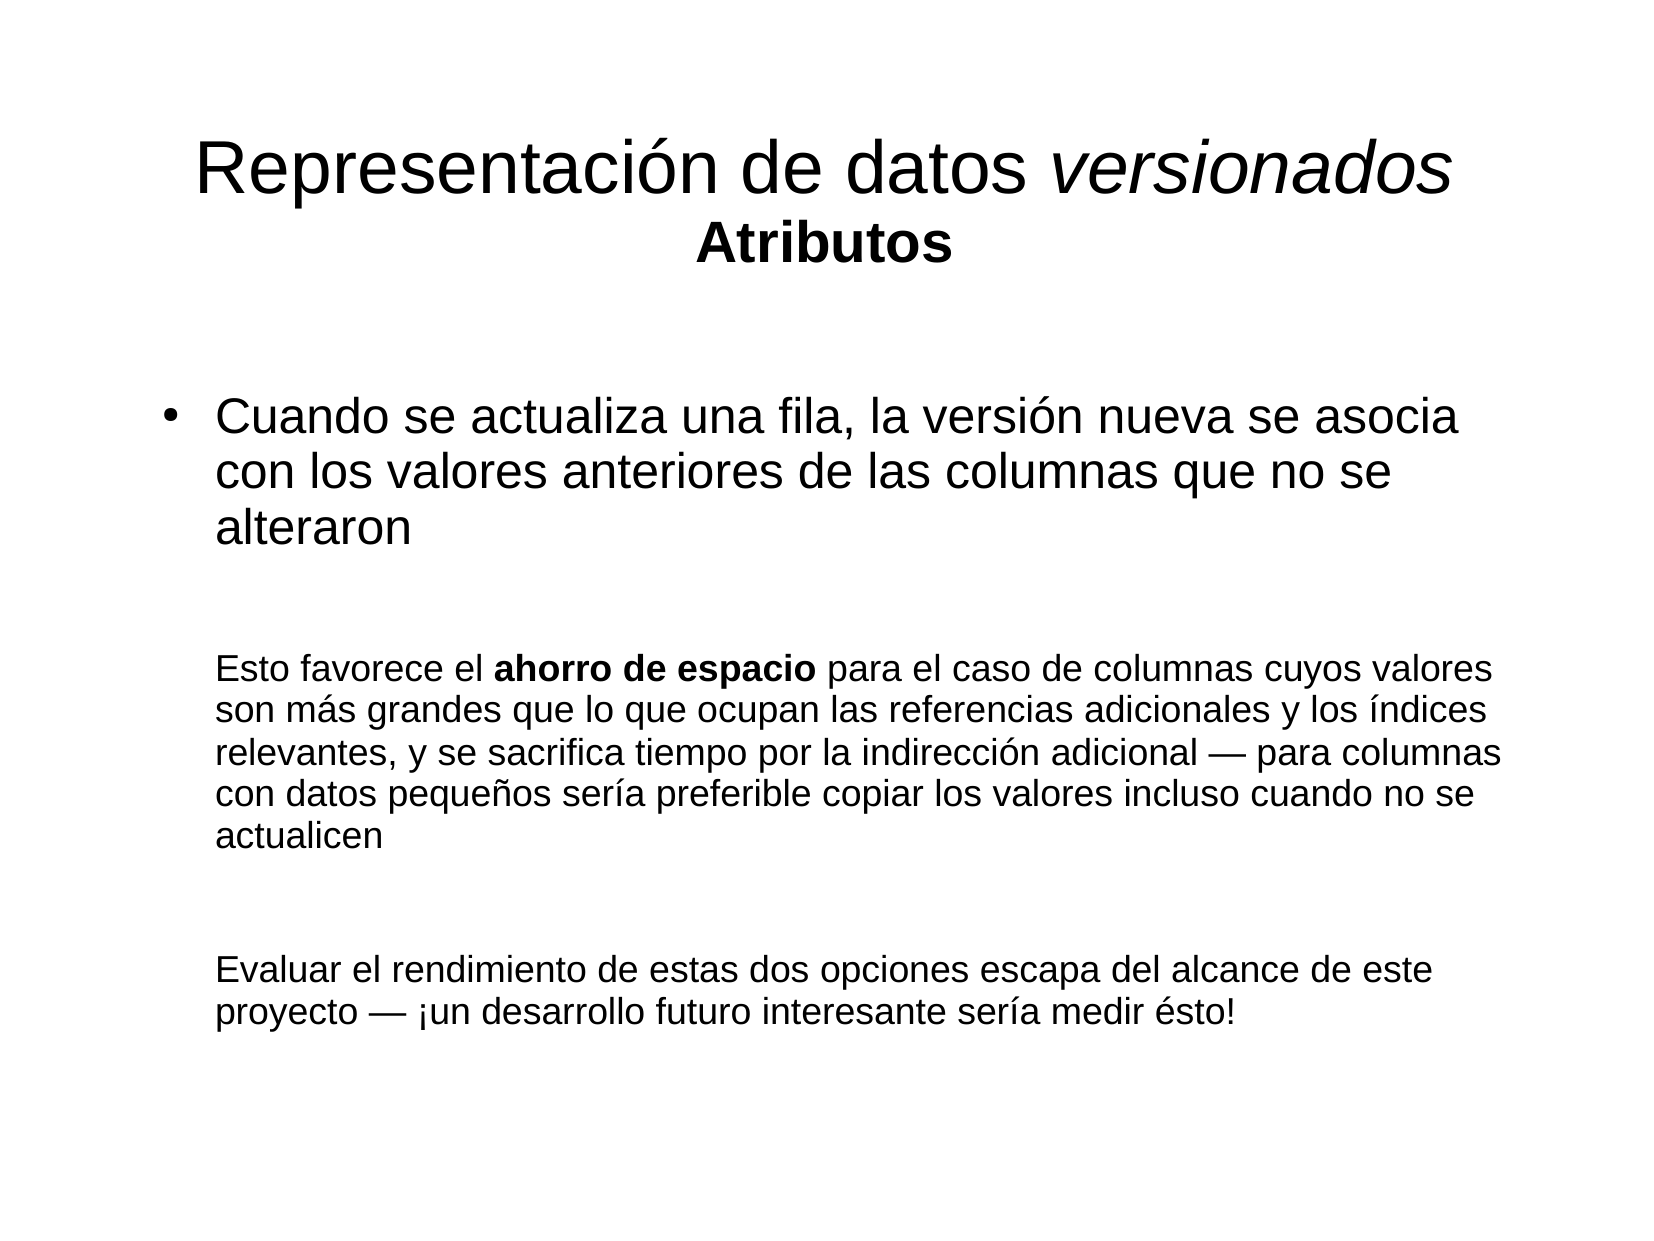

# Representación de datos versionados Atributos
Cuando se actualiza una fila, la versión nueva se asocia con los valores anteriores de las columnas que no se alteraron
Esto favorece el ahorro de espacio para el caso de columnas cuyos valores son más grandes que lo que ocupan las referencias adicionales y los índices relevantes, y se sacrifica tiempo por la indirección adicional — para columnas con datos pequeños sería preferible copiar los valores incluso cuando no se actualicen
Evaluar el rendimiento de estas dos opciones escapa del alcance de este proyecto — ¡un desarrollo futuro interesante sería medir ésto!